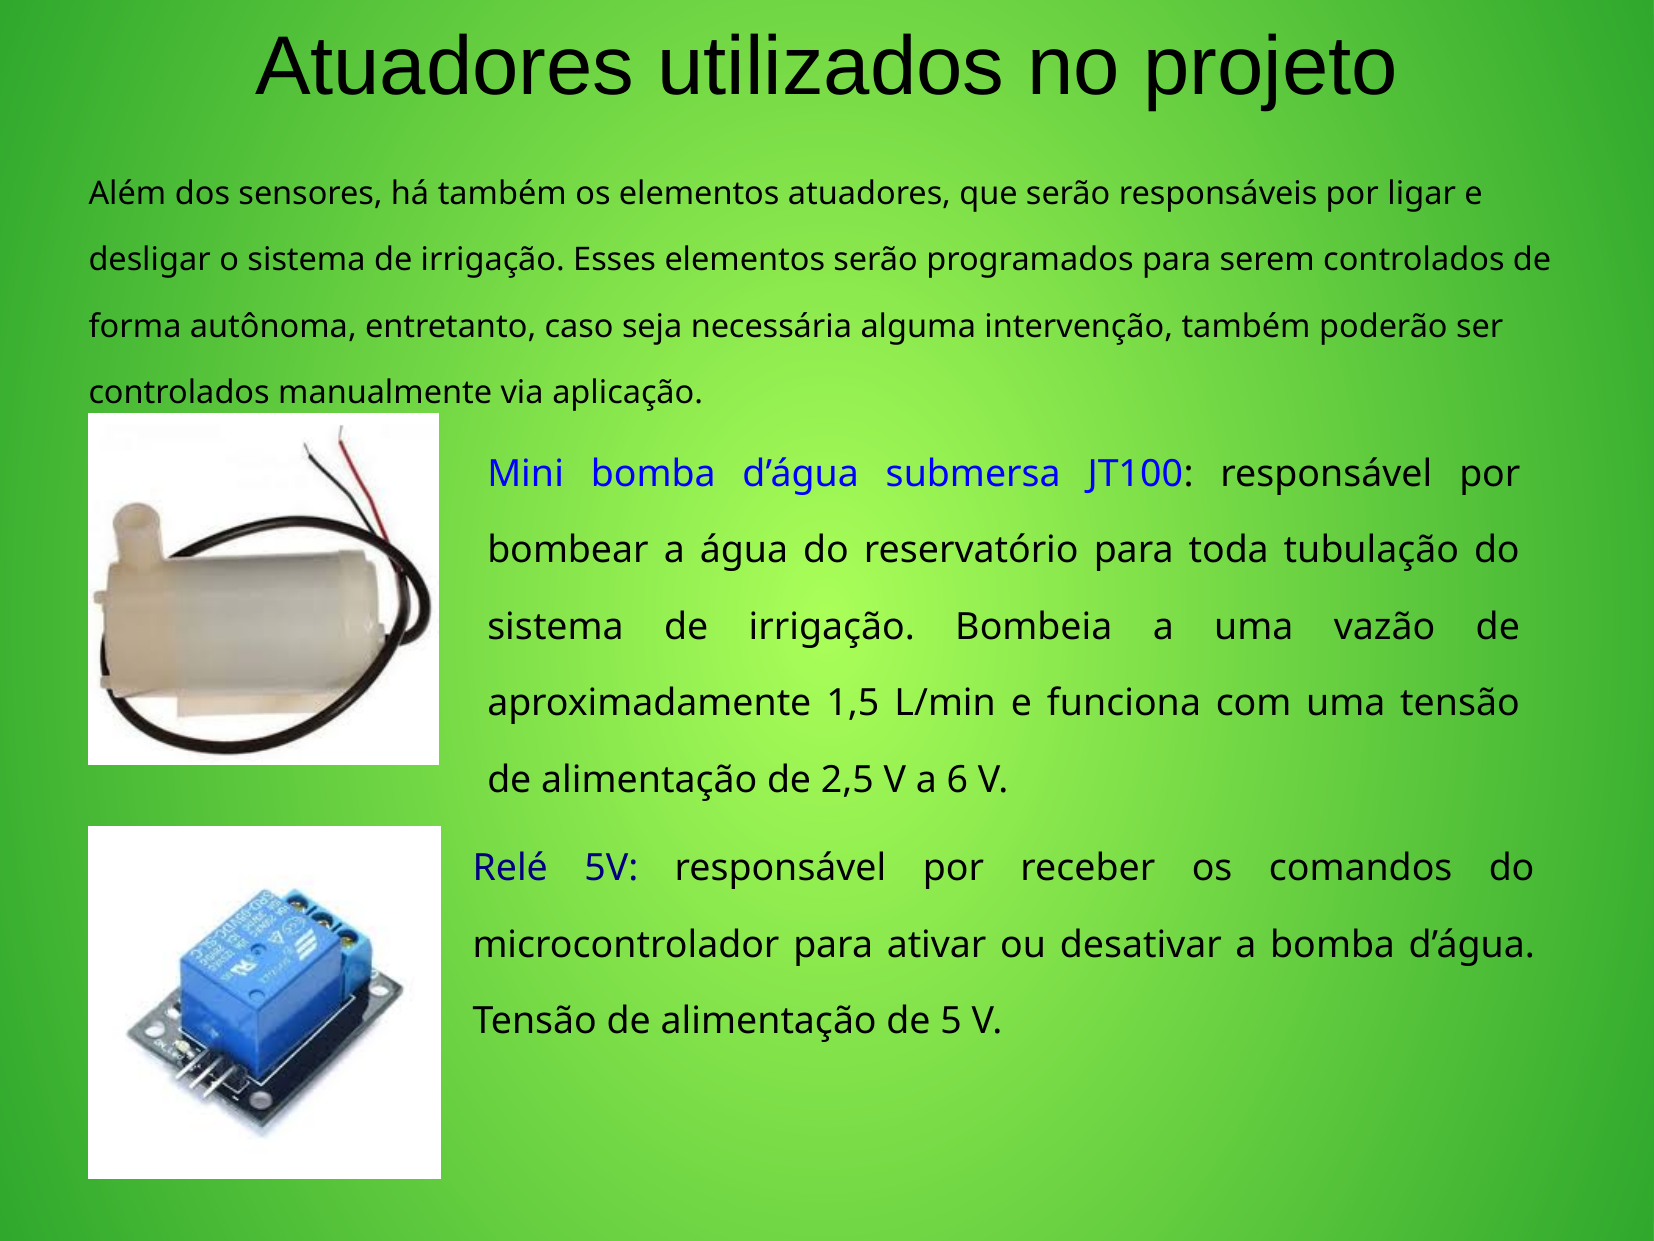

# Atuadores utilizados no projeto
Além dos sensores, há também os elementos atuadores, que serão responsáveis por ligar e desligar o sistema de irrigação. Esses elementos serão programados para serem controlados de forma autônoma, entretanto, caso seja necessária alguma intervenção, também poderão ser controlados manualmente via aplicação.
Mini bomba d’água submersa JT100: responsável por bombear a água do reservatório para toda tubulação do sistema de irrigação. Bombeia a uma vazão de aproximadamente 1,5 L/min e funciona com uma tensão de alimentação de 2,5 V a 6 V.
Relé 5V: responsável por receber os comandos do microcontrolador para ativar ou desativar a bomba d’água. Tensão de alimentação de 5 V.